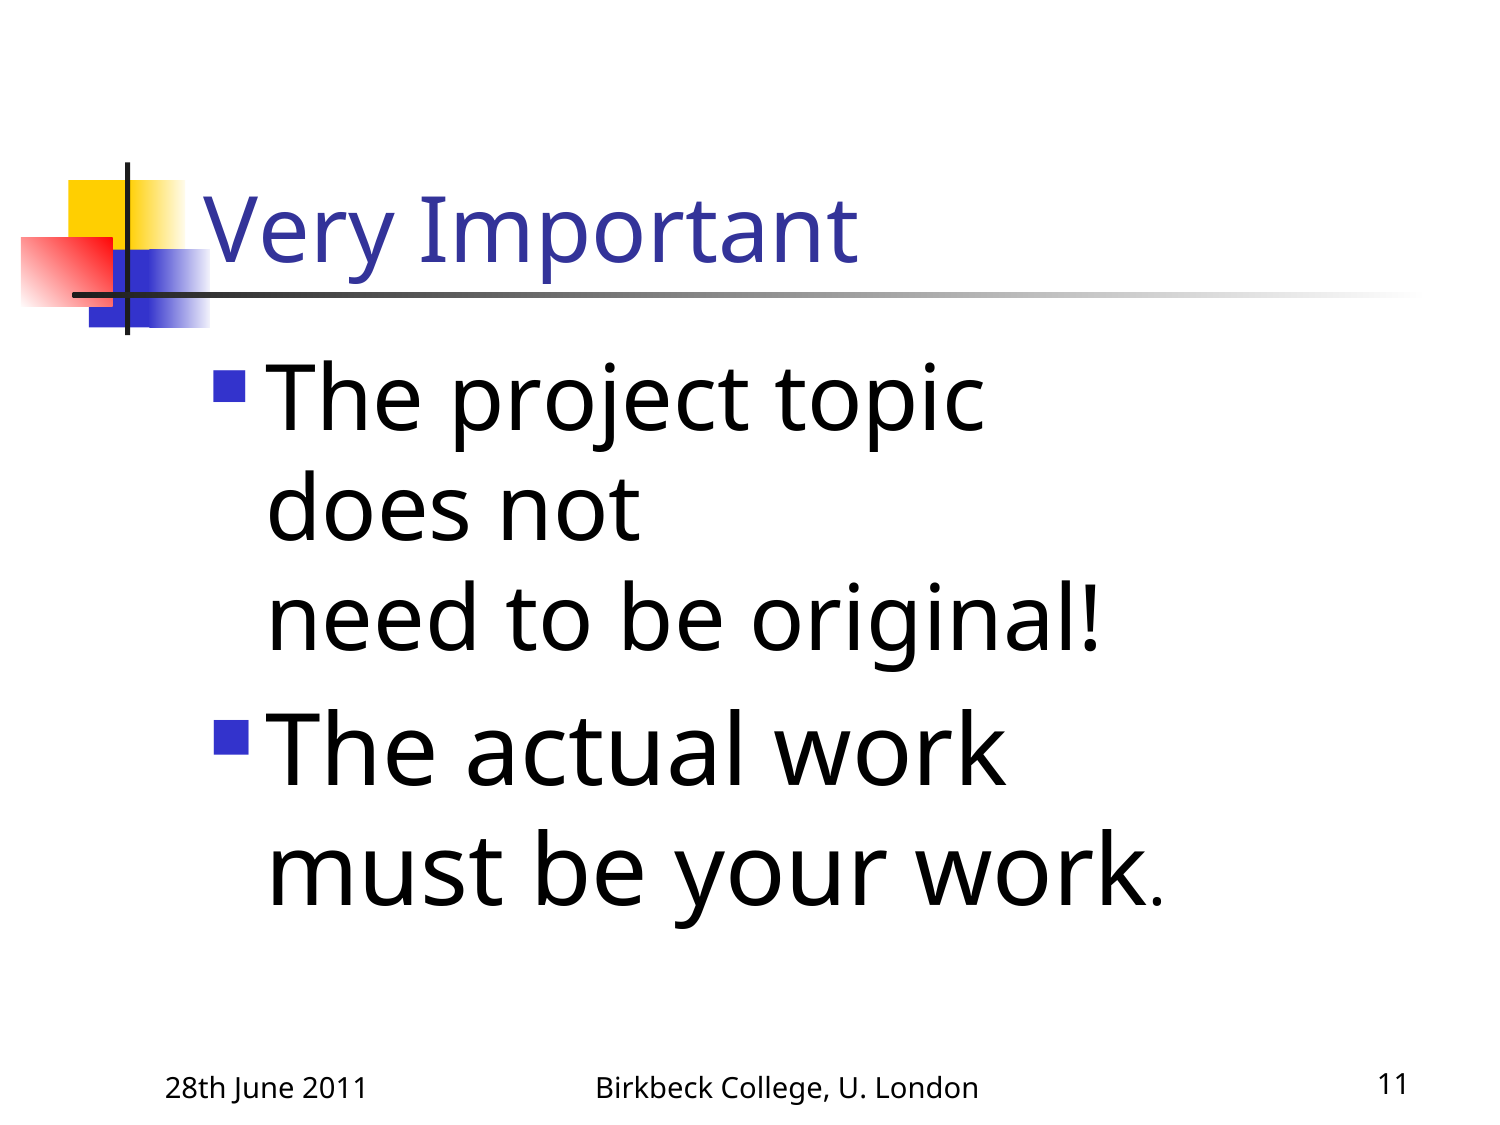

# Very Important
The project topic 			does not 				need to be original!
The actual work 		must be your work.
28th June 2011
Birkbeck College, U. London